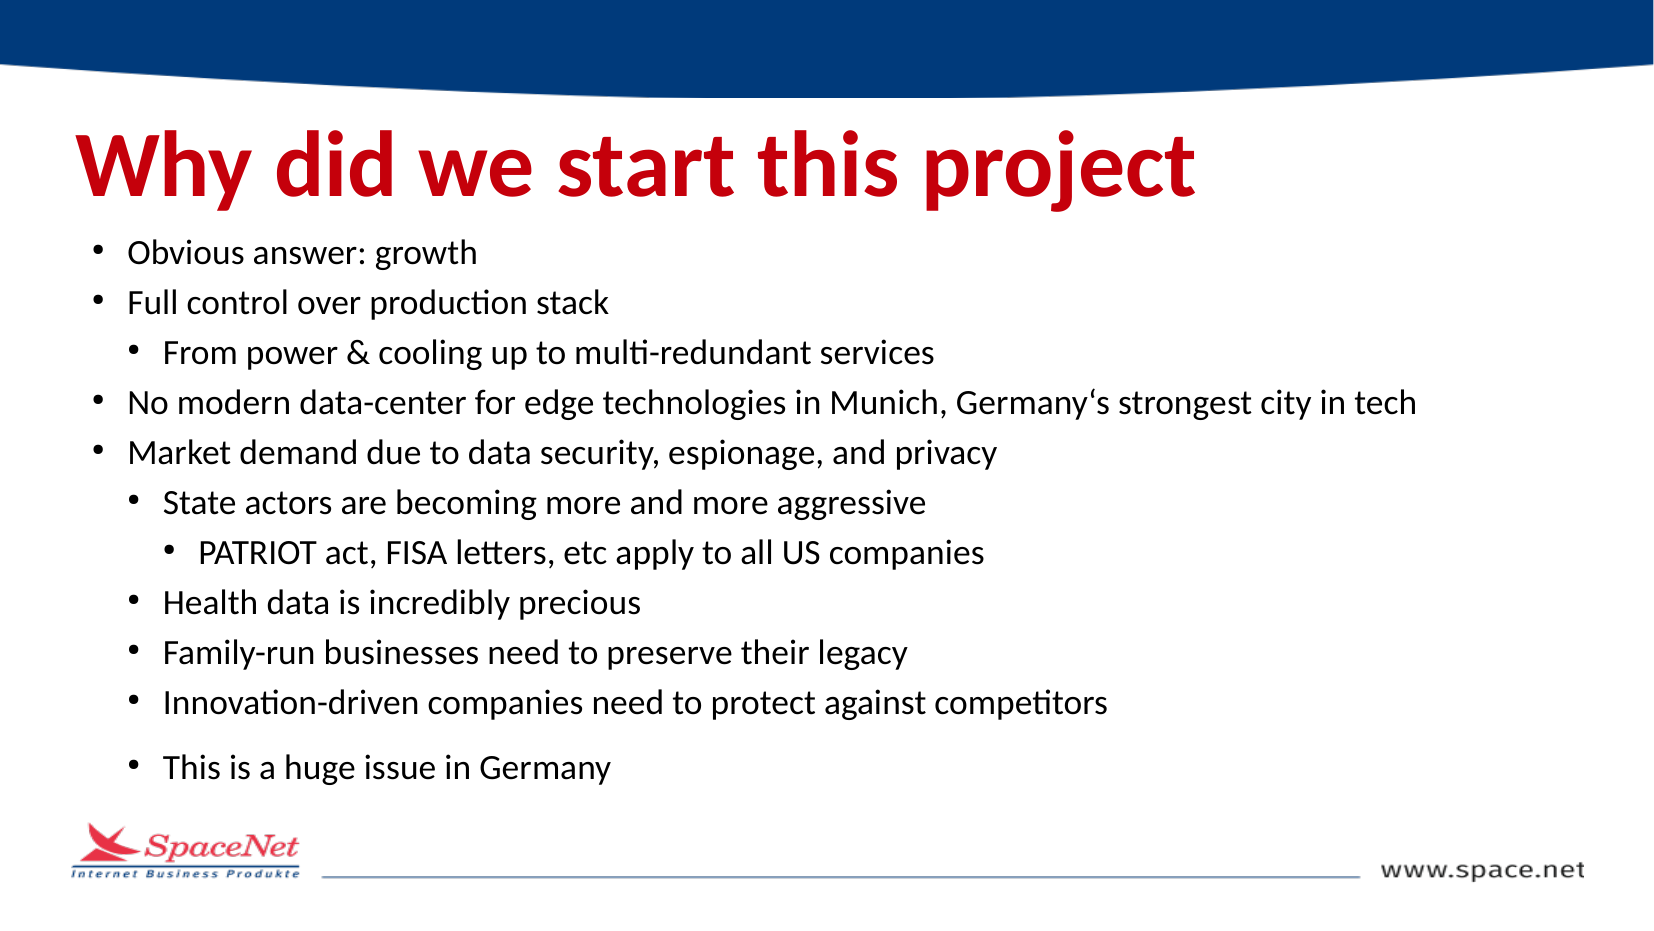

Why did we start this project
Obvious answer: growth
Full control over production stack
From power & cooling up to multi-redundant services
No modern data-center for edge technologies in Munich, Germany‘s strongest city in tech
Market demand due to data security, espionage, and privacy
State actors are becoming more and more aggressive
PATRIOT act, FISA letters, etc apply to all US companies
Health data is incredibly precious
Family-run businesses need to preserve their legacy
Innovation-driven companies need to protect against competitors
This is a huge issue in Germany